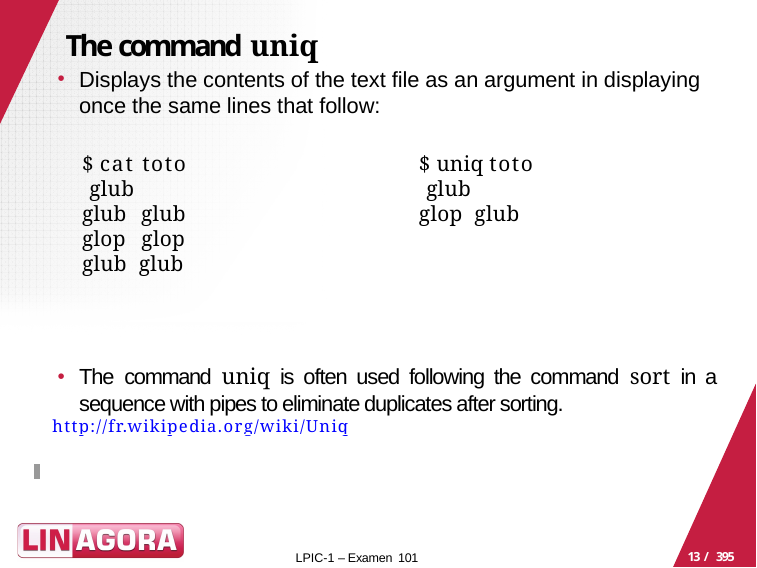

The command uniq
Displays the contents of the text file as an argument in displaying once the same lines that follow:
$ cat toto glub
glub glub glop glop glub glub
$ uniq toto glub
glop glub
The command uniq is often used following the command sort in a sequence with pipes to eliminate duplicates after sorting.
http://fr.wikipedia.org/wiki/Uniq
LPIC-1 – Examen 101